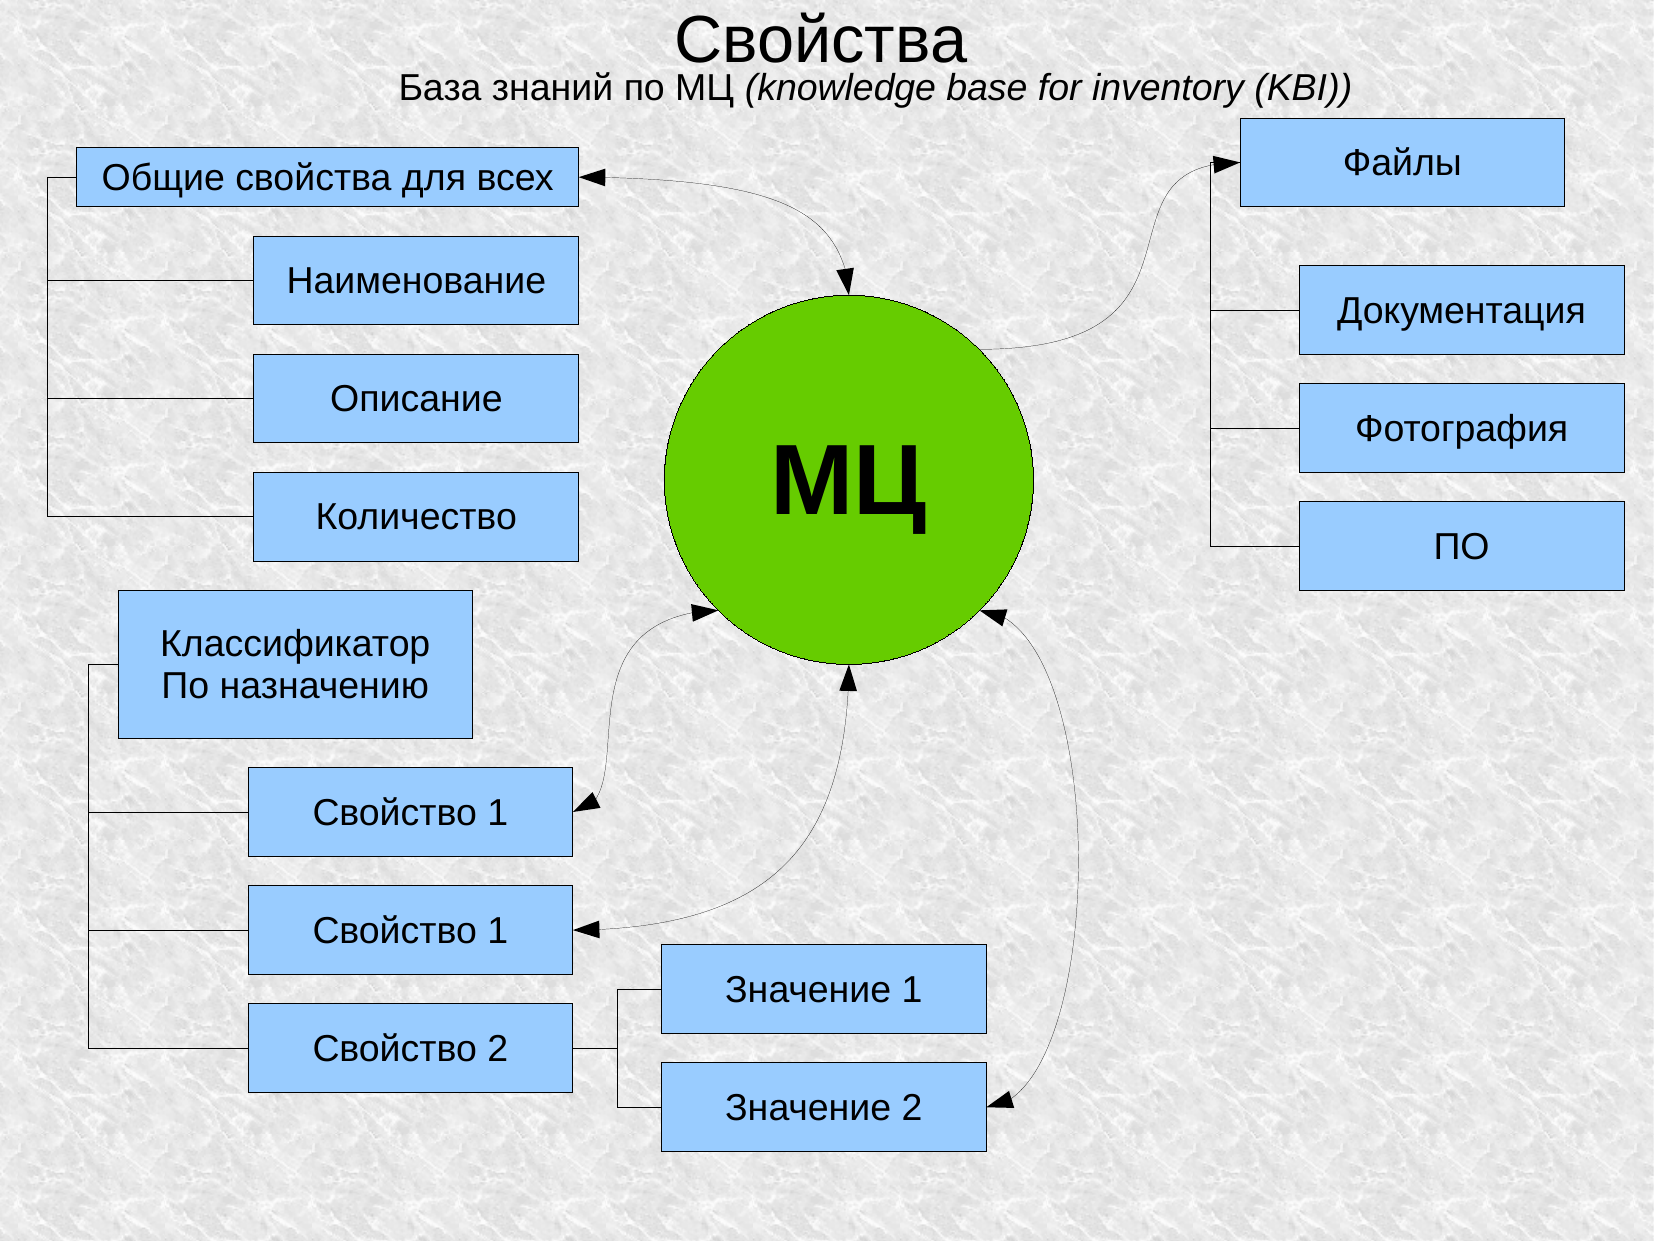

# Свойства
База знаний по МЦ (knowledge base for inventory (KBI))
Файлы
Общие свойства для всех
Наименование
Документация
МЦ
Описание
Фотография
Количество
ПО
Классификатор
По назначению
Свойство 1
Свойство 1
Значение 1
Свойство 2
Значение 2